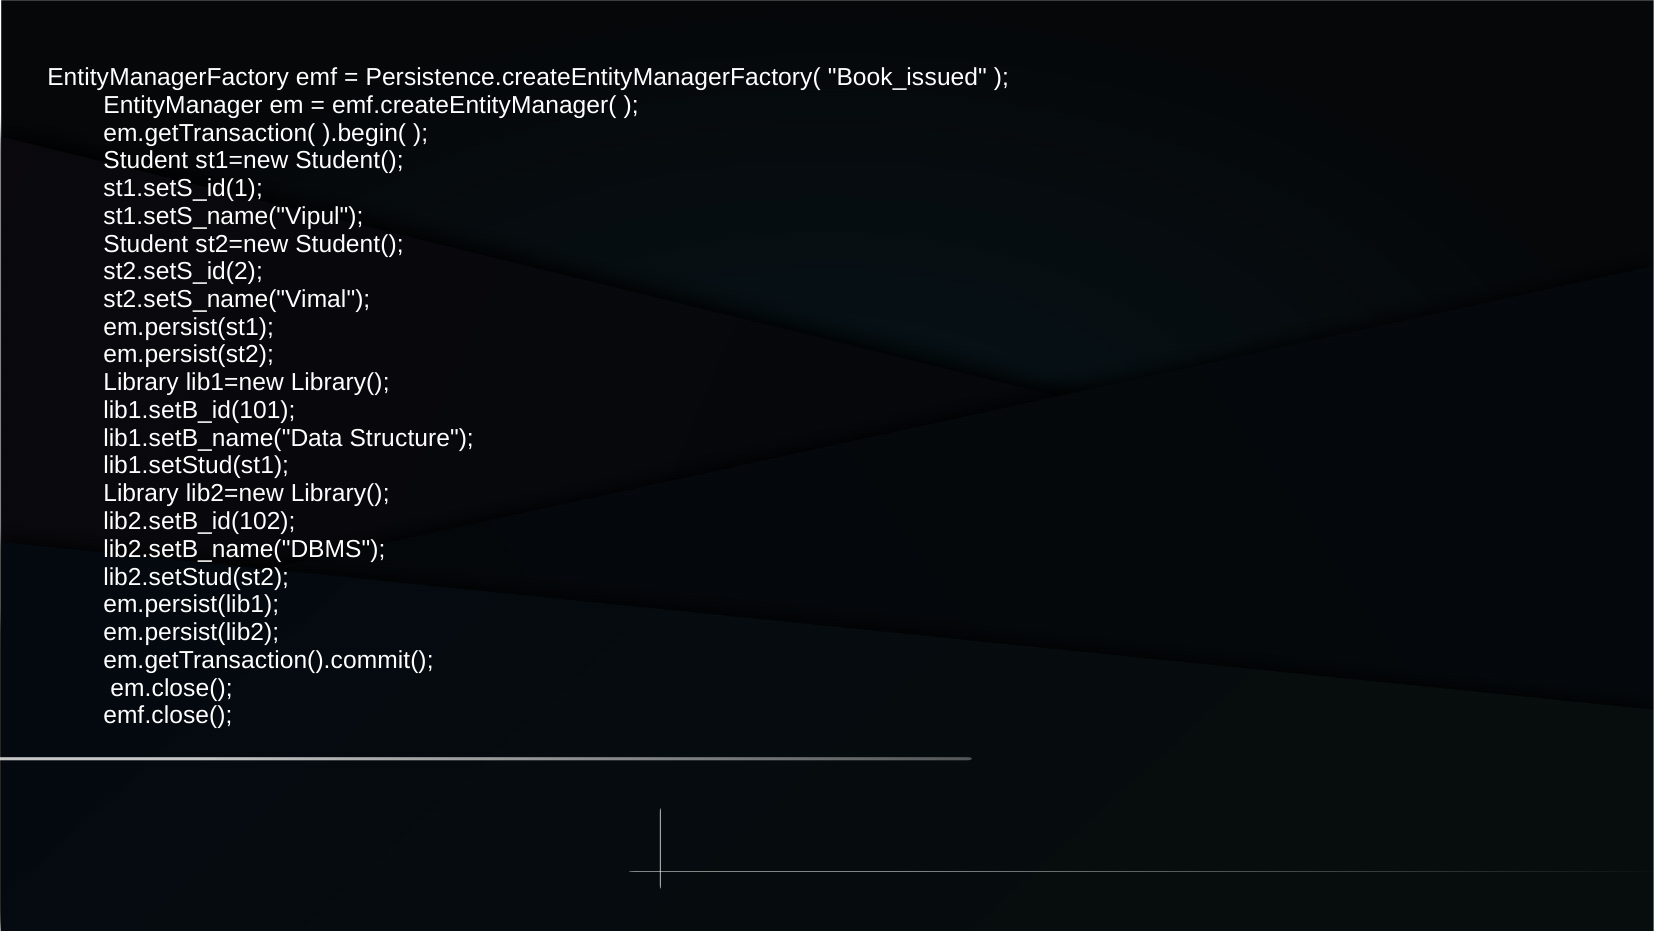

EntityManagerFactory emf = Persistence.createEntityManagerFactory( "Book_issued" );
 EntityManager em = emf.createEntityManager( );
 em.getTransaction( ).begin( );
 Student st1=new Student();
 st1.setS_id(1);
 st1.setS_name("Vipul");
 Student st2=new Student();
 st2.setS_id(2);
 st2.setS_name("Vimal");
 em.persist(st1);
 em.persist(st2);
 Library lib1=new Library();
 lib1.setB_id(101);
 lib1.setB_name("Data Structure");
 lib1.setStud(st1);
 Library lib2=new Library();
 lib2.setB_id(102);
 lib2.setB_name("DBMS");
 lib2.setStud(st2);
 em.persist(lib1);
 em.persist(lib2);
 em.getTransaction().commit();
 em.close();
 emf.close();
#